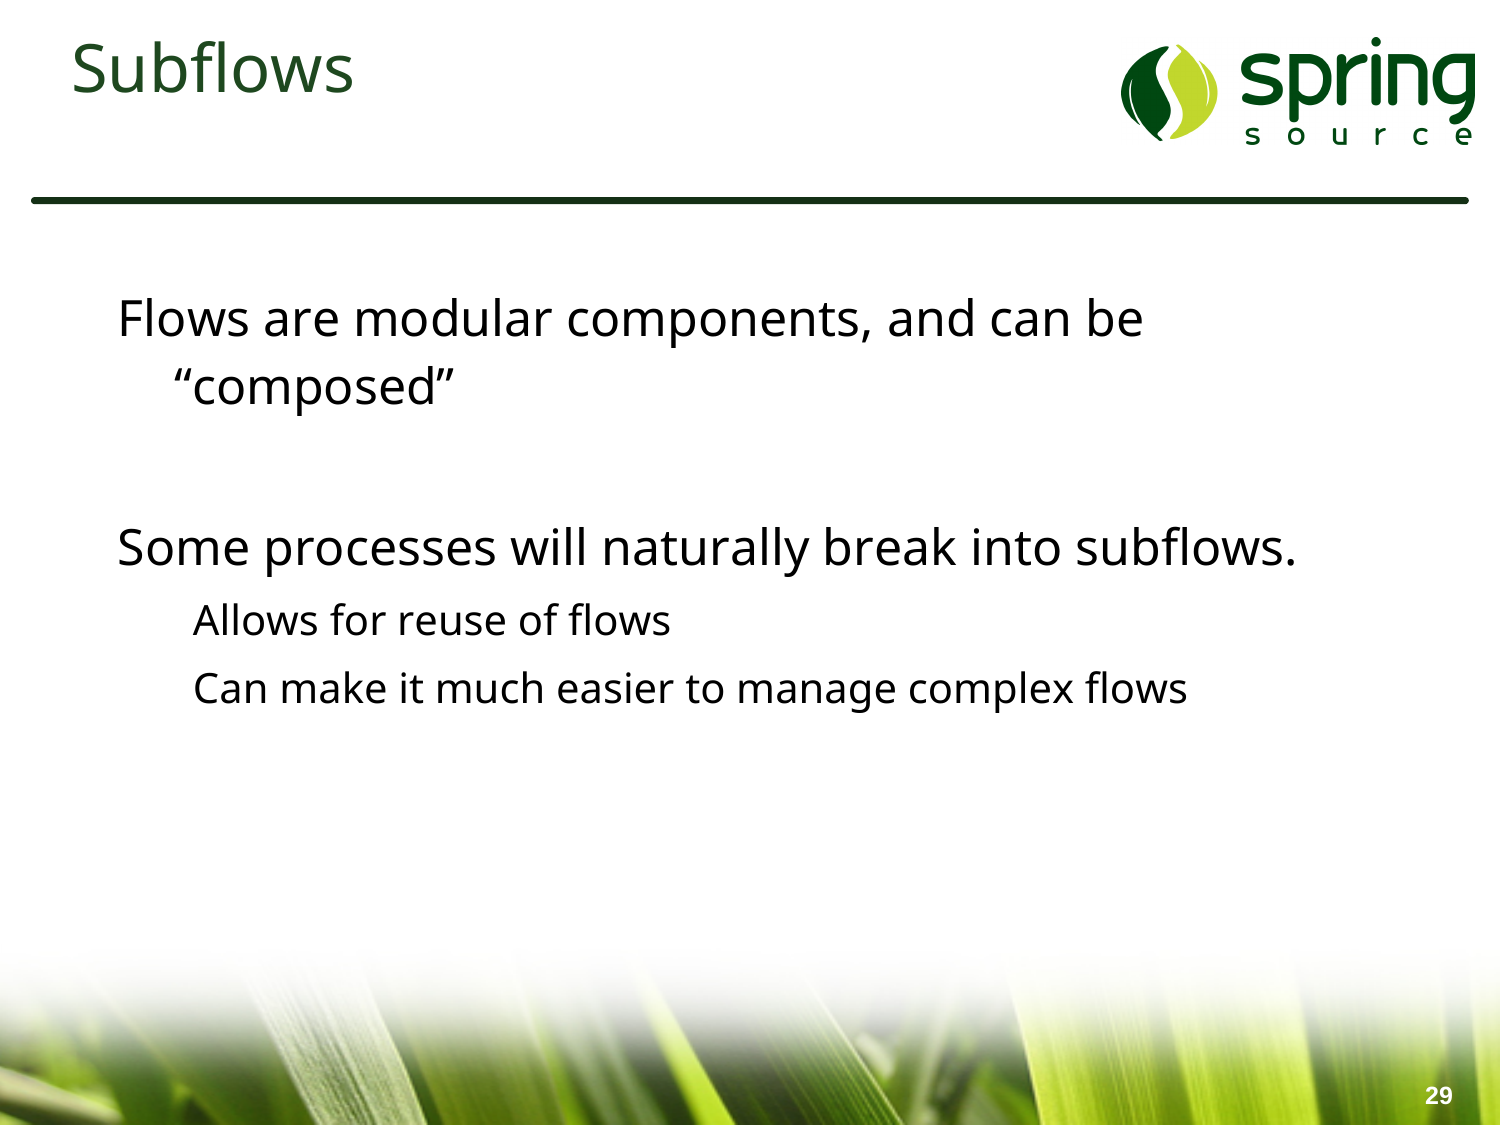

# Subflows
Flows are modular components, and can be “composed”
Some processes will naturally break into subflows.
Allows for reuse of flows
Can make it much easier to manage complex flows